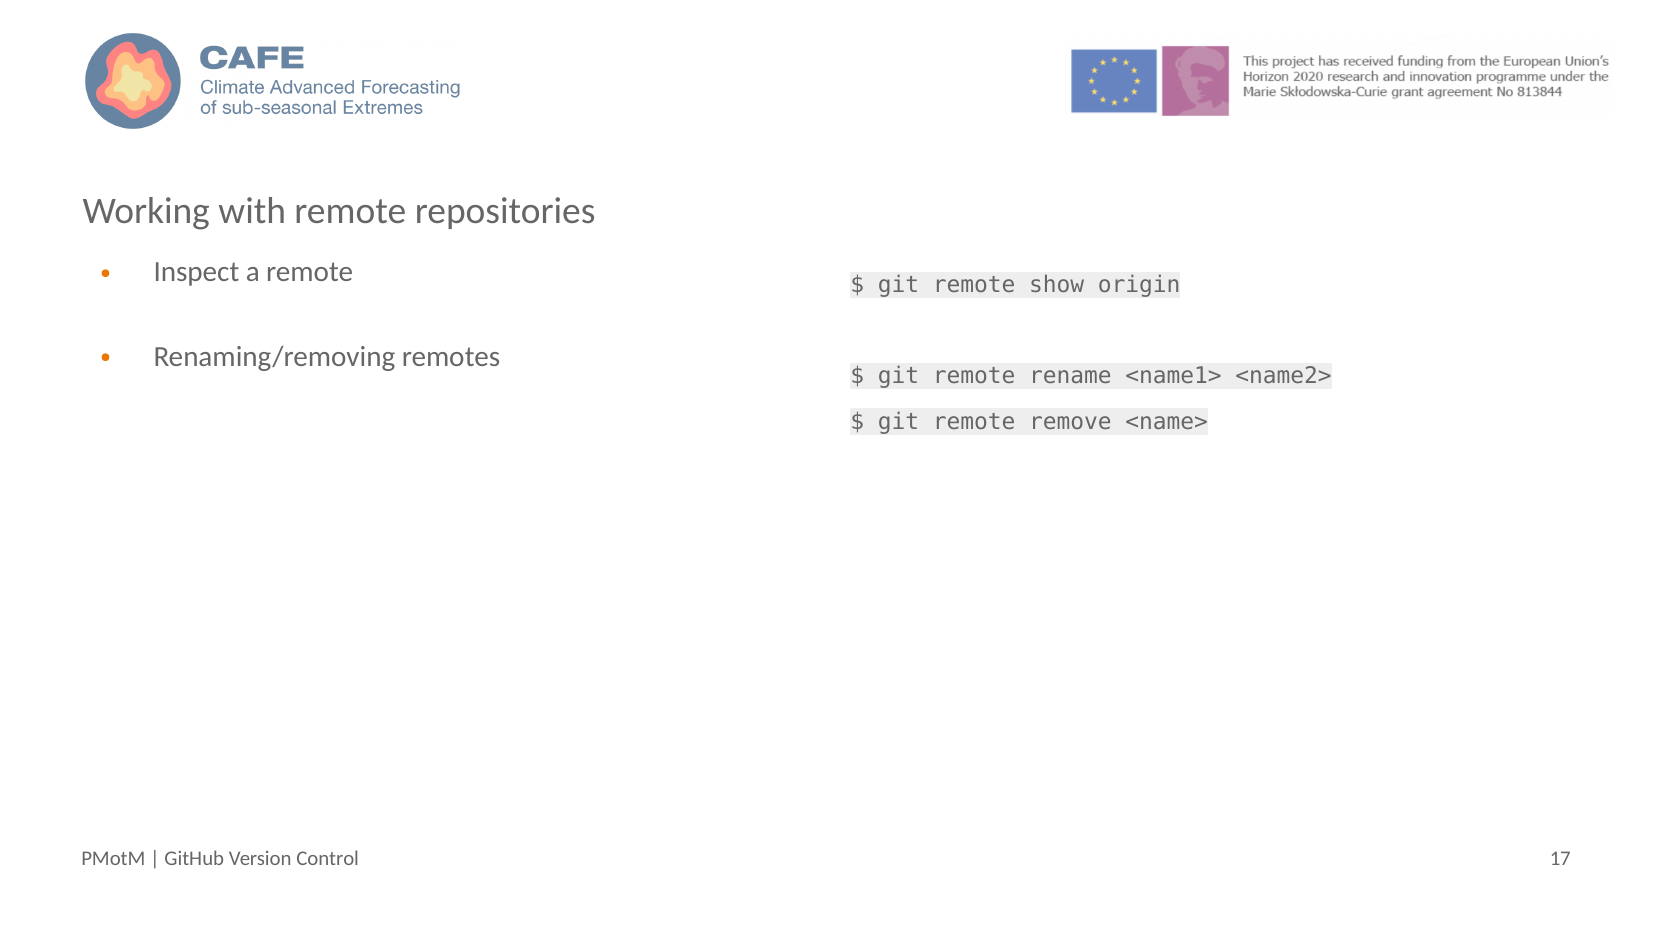

# Working with remote repositories
Inspect a remote
Renaming/removing remotes
$ git remote show origin
$ git remote rename <name1> <name2>
$ git remote remove <name>
PMotM | GitHub Version Control
17